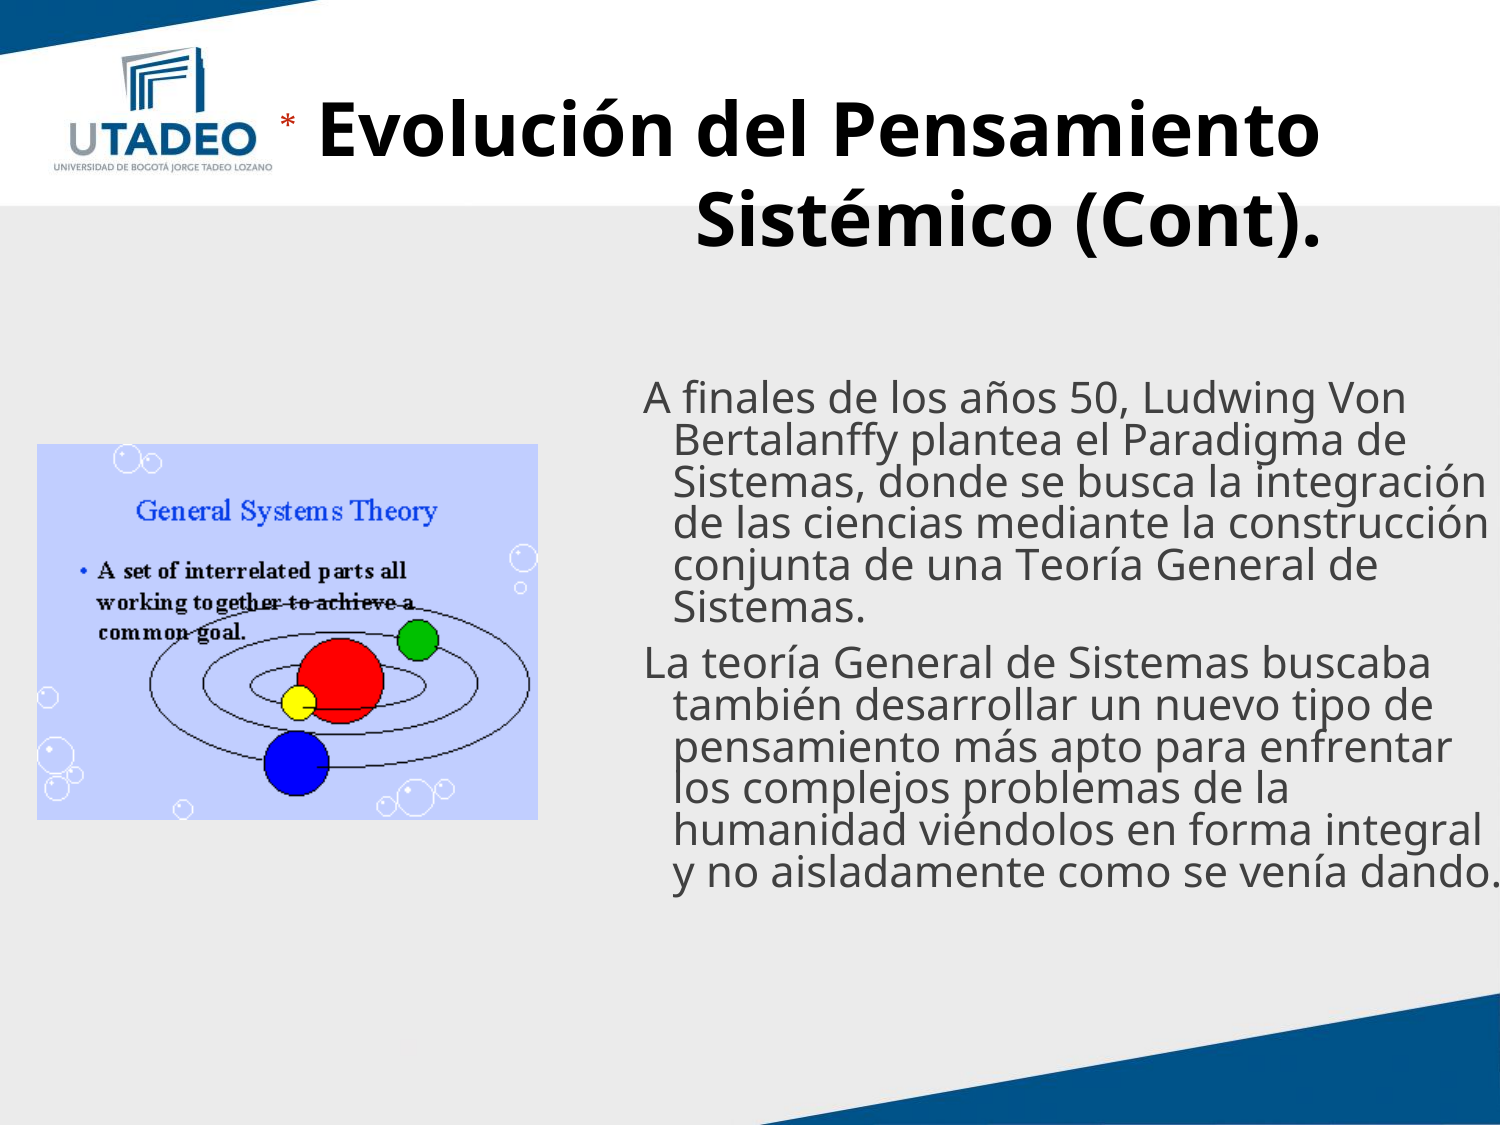

# Evolución del Pensamiento Sistémico (Cont).
A finales de los años 50, Ludwing Von Bertalanffy plantea el Paradigma de Sistemas, donde se busca la integración de las ciencias mediante la construcción conjunta de una Teoría General de Sistemas.
La teoría General de Sistemas buscaba también desarrollar un nuevo tipo de pensamiento más apto para enfrentar los complejos problemas de la humanidad viéndolos en forma integral y no aisladamente como se venía dando.